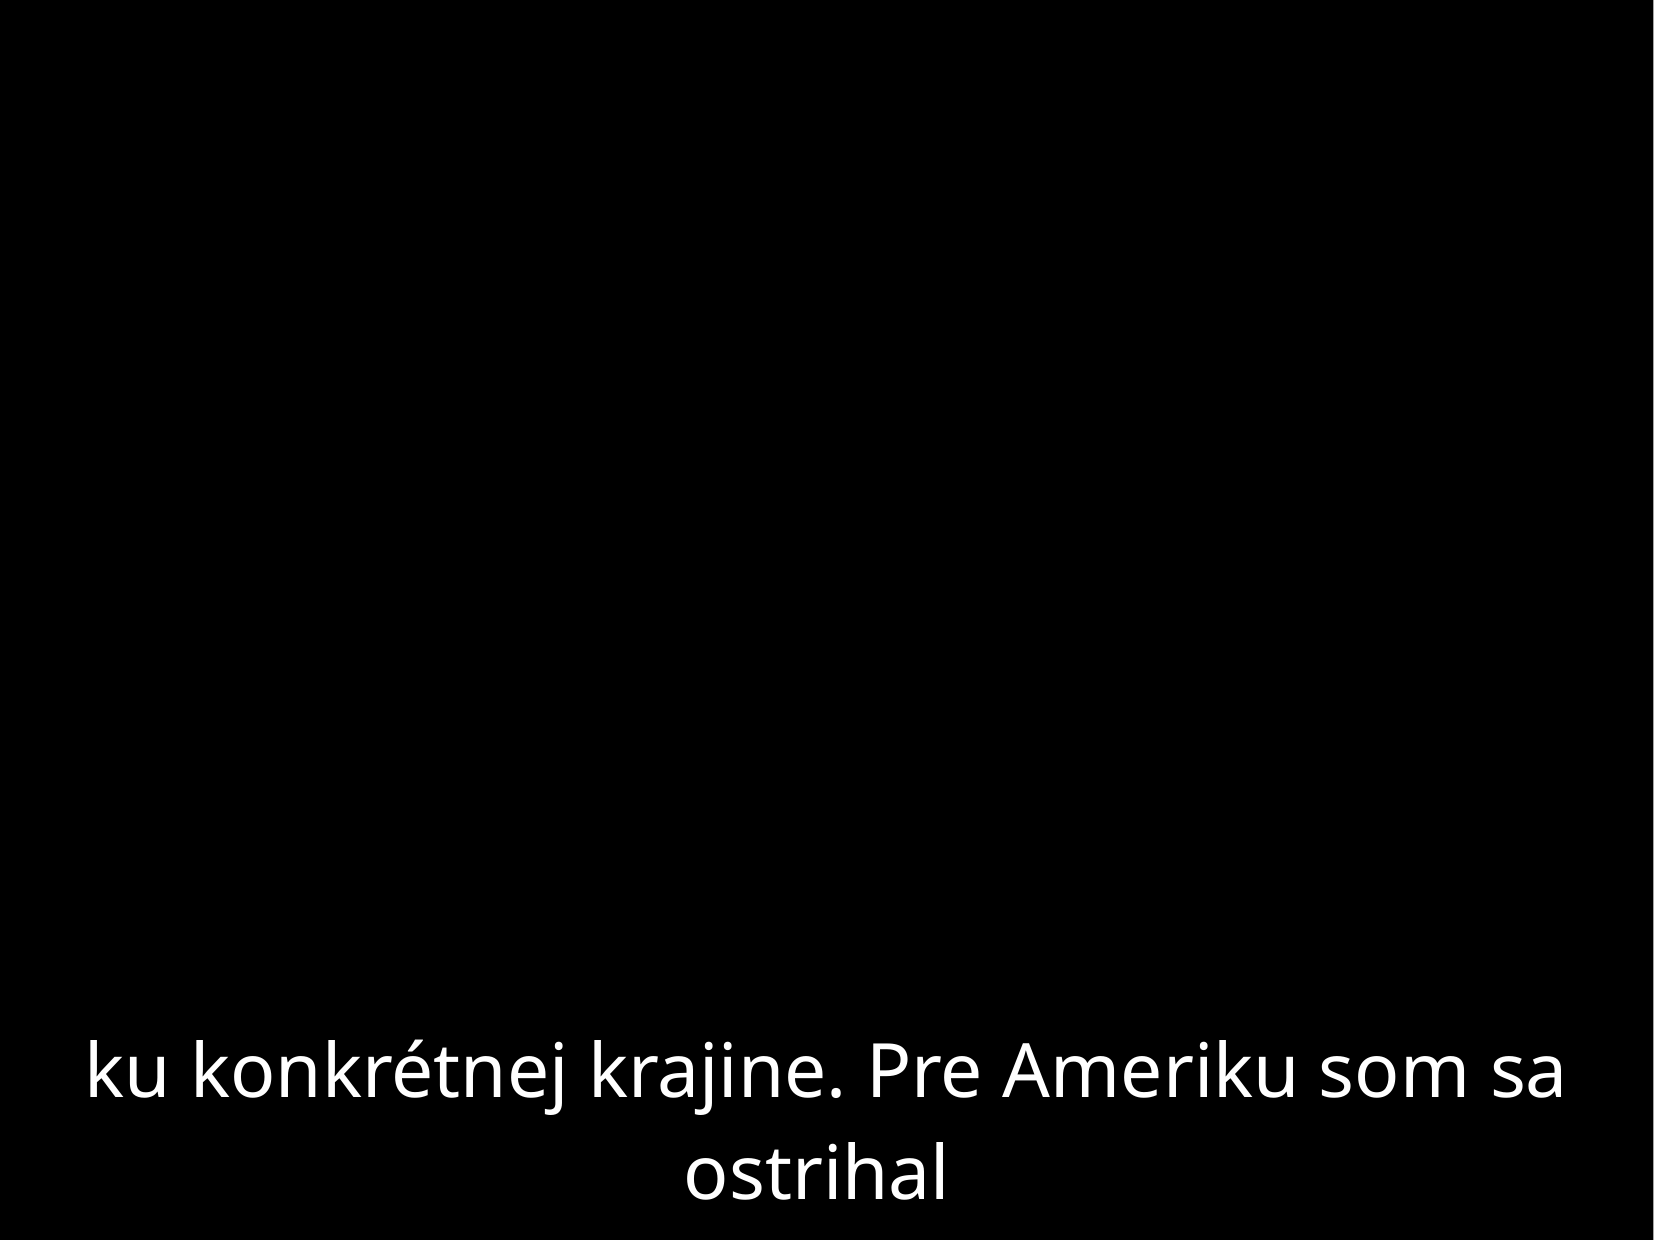

# ku konkrétnej krajine. Pre Ameriku som sa ostrihal